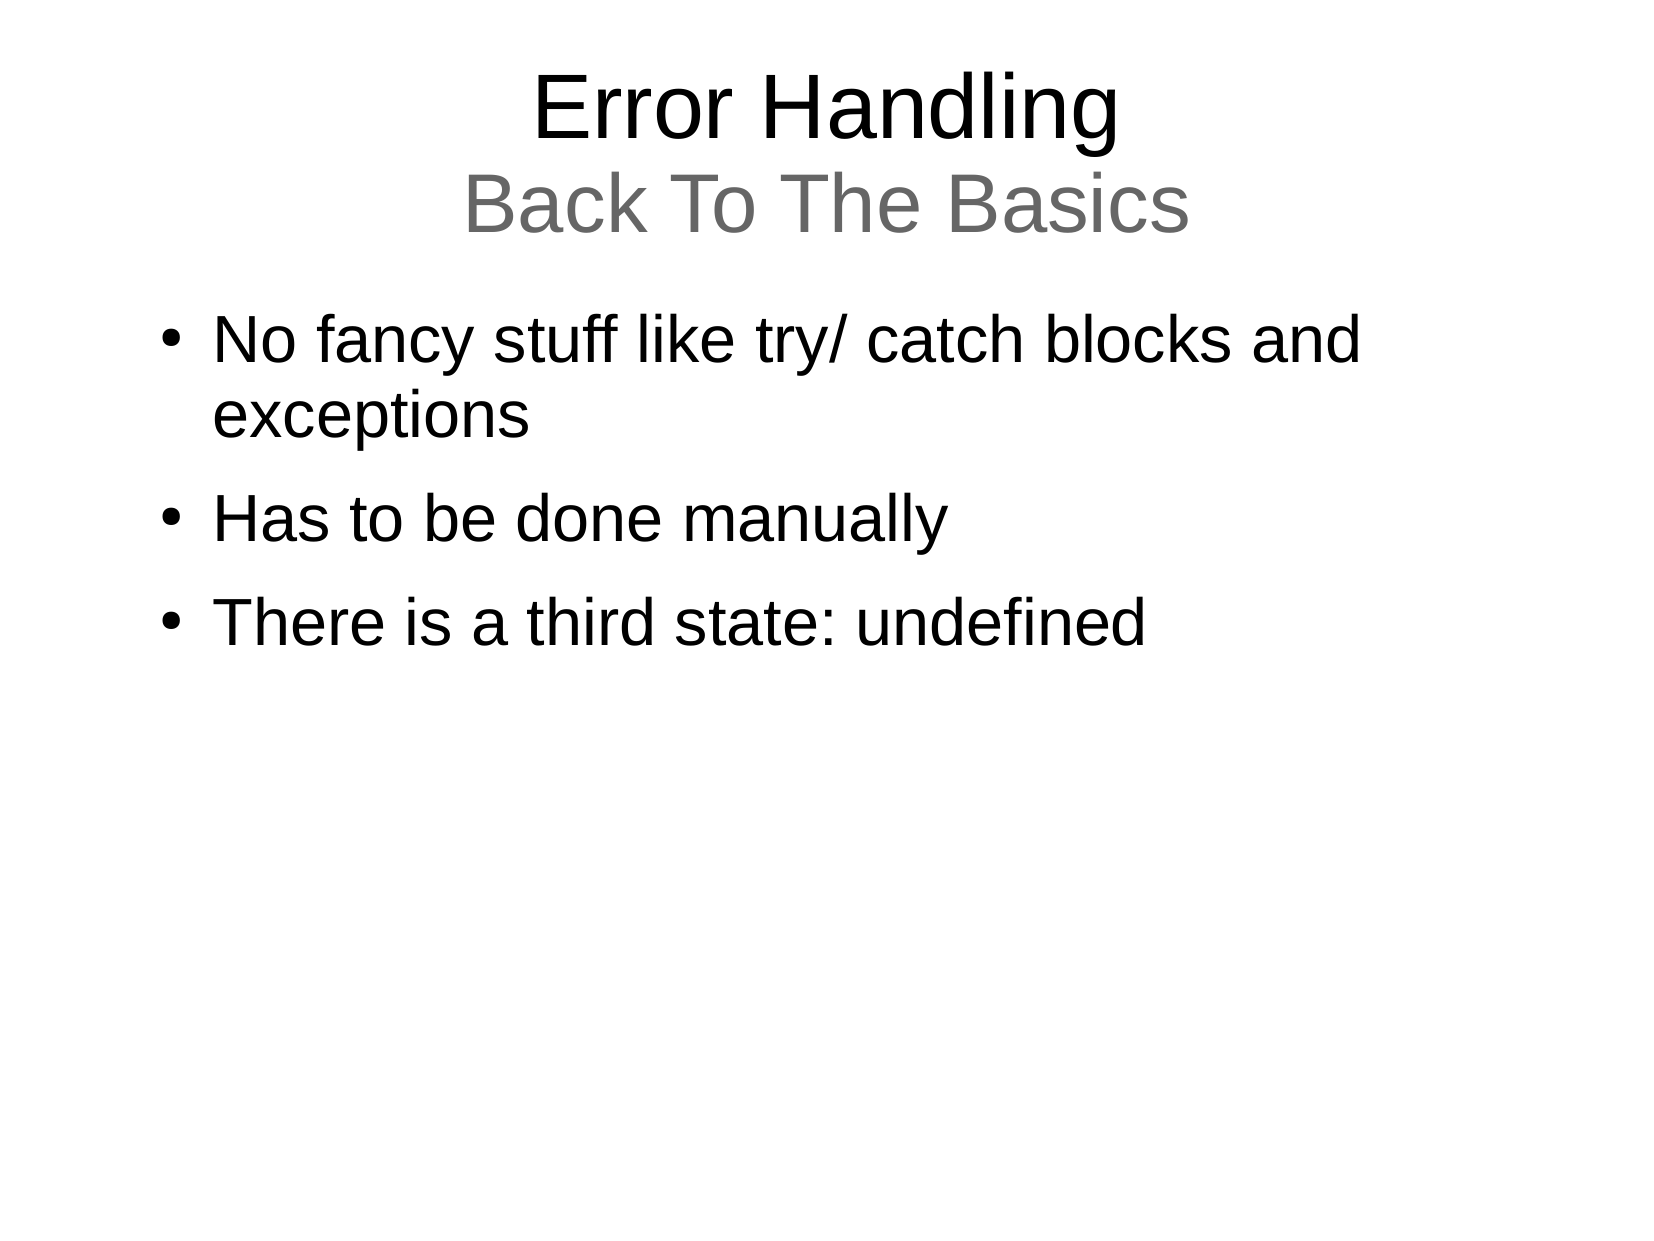

# Error Handling Back To The Basics
No fancy stuff like try/ catch blocks and exceptions
Has to be done manually
There is a third state: undefined